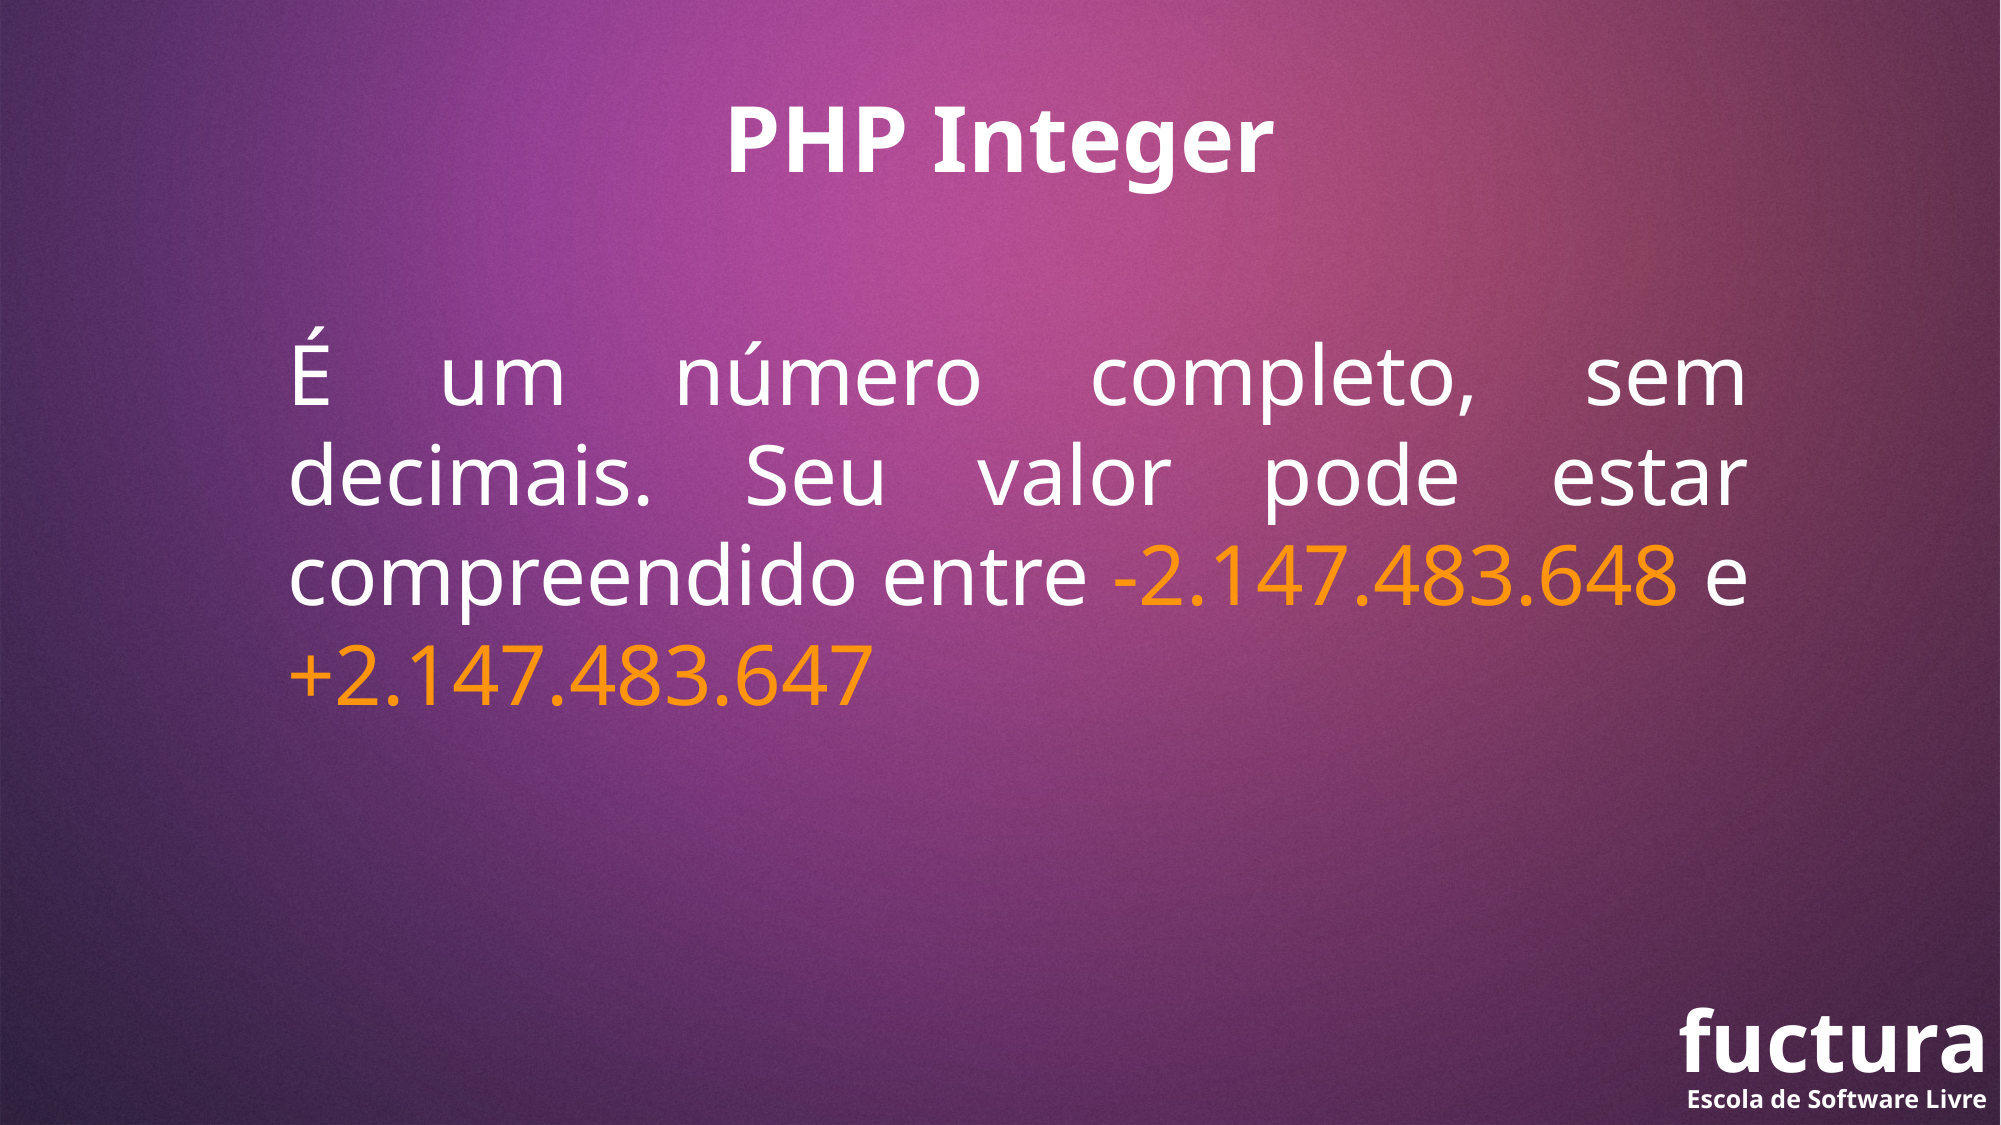

PHP Integer
É um número completo, sem decimais. Seu valor pode estar compreendido entre -2.147.483.648 e +2.147.483.647
fuctura
Escola de Software Livre